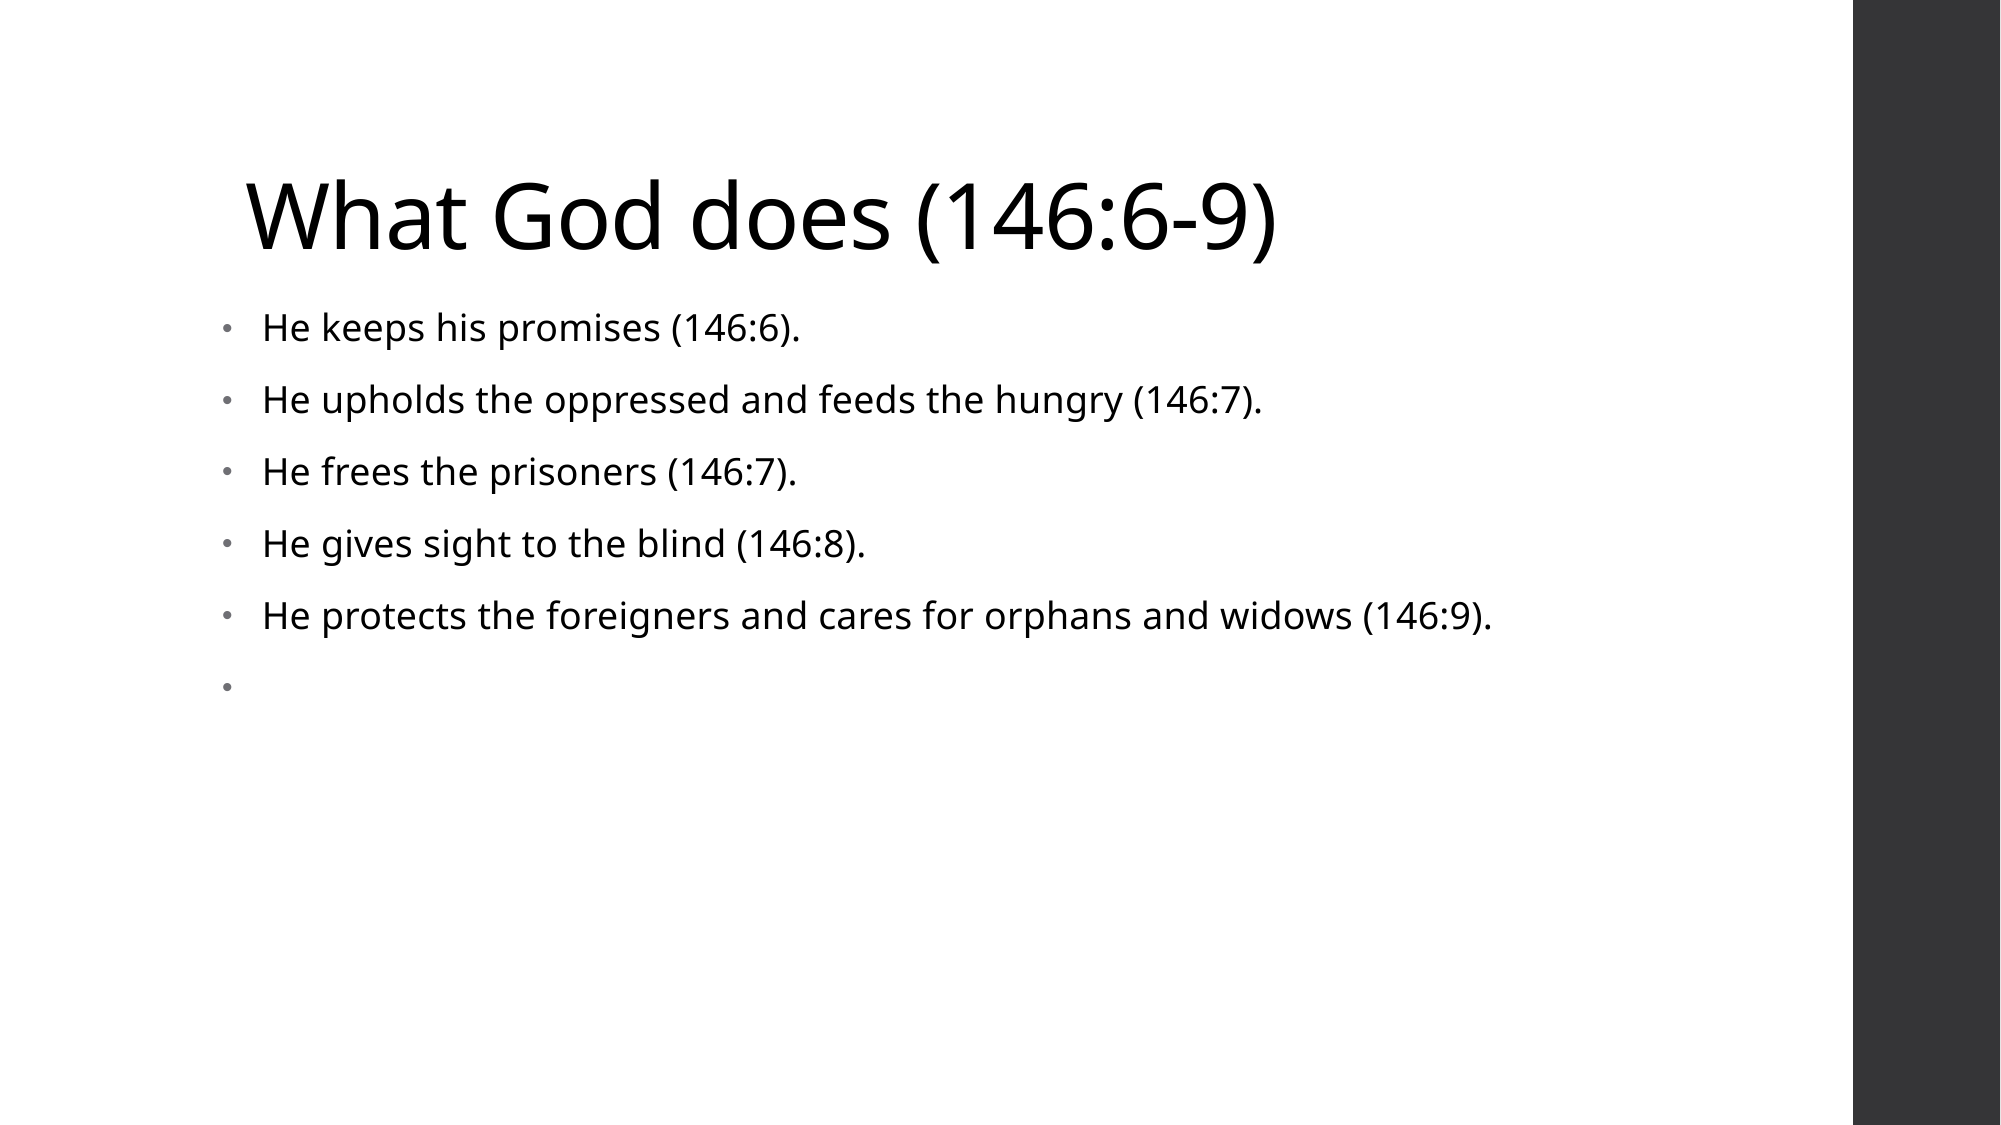

# What God does (146:6-9)
 He keeps his promises (146:6).
 He upholds the oppressed and feeds the hungry (146:7).
 He frees the prisoners (146:7).
 He gives sight to the blind (146:8).
 He protects the foreigners and cares for orphans and widows (146:9).